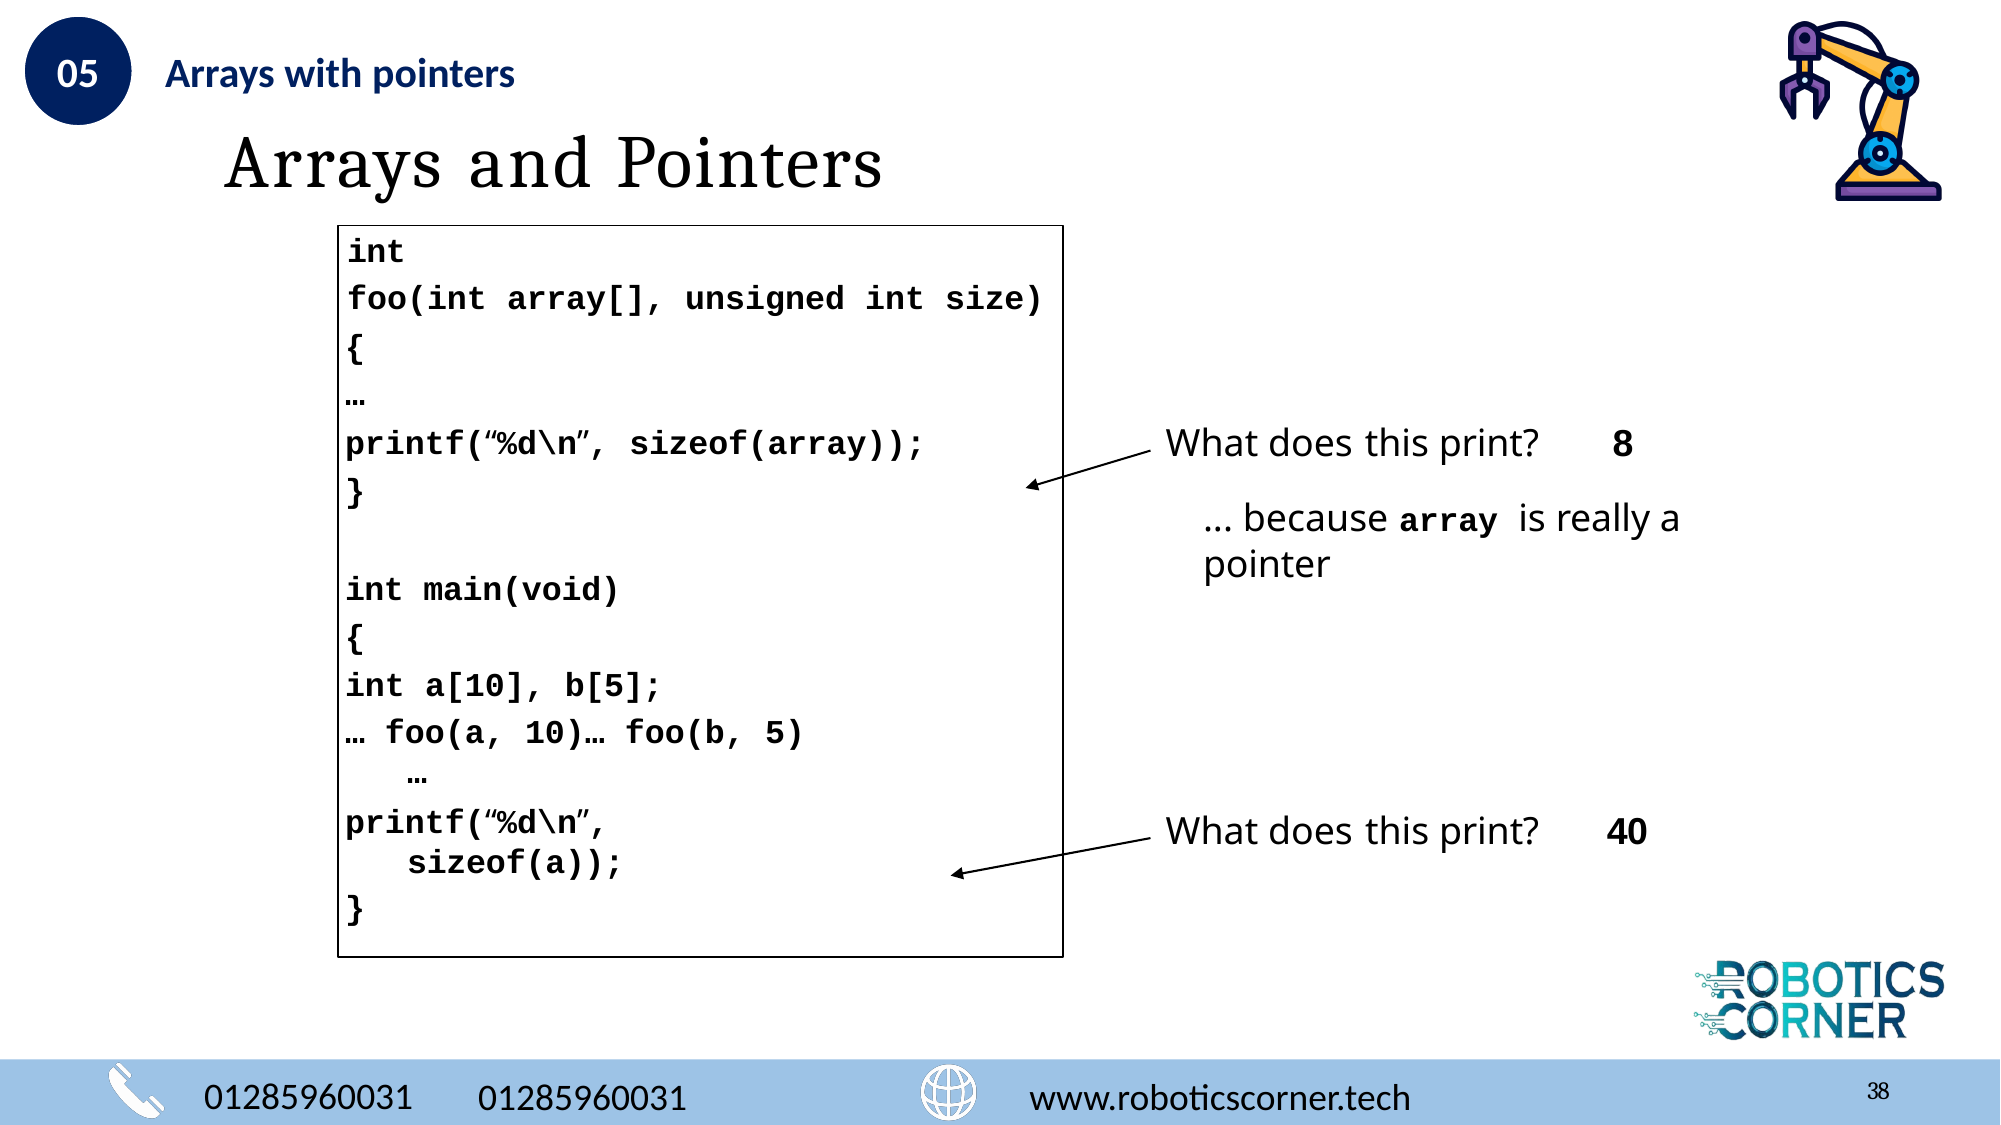

05
Arrays with pointers
# Arrays and Pointers
int
foo(int array[], unsigned int size)
{
…
printf(“%d\n”, sizeof(array));
}
int main(void)
{
int a[10], b[5];
… foo(a, 10)… foo(b, 5) …
printf(“%d\n”, sizeof(a));
}
What does this print?	 8
... because array is really a pointer
What does this print?	 40